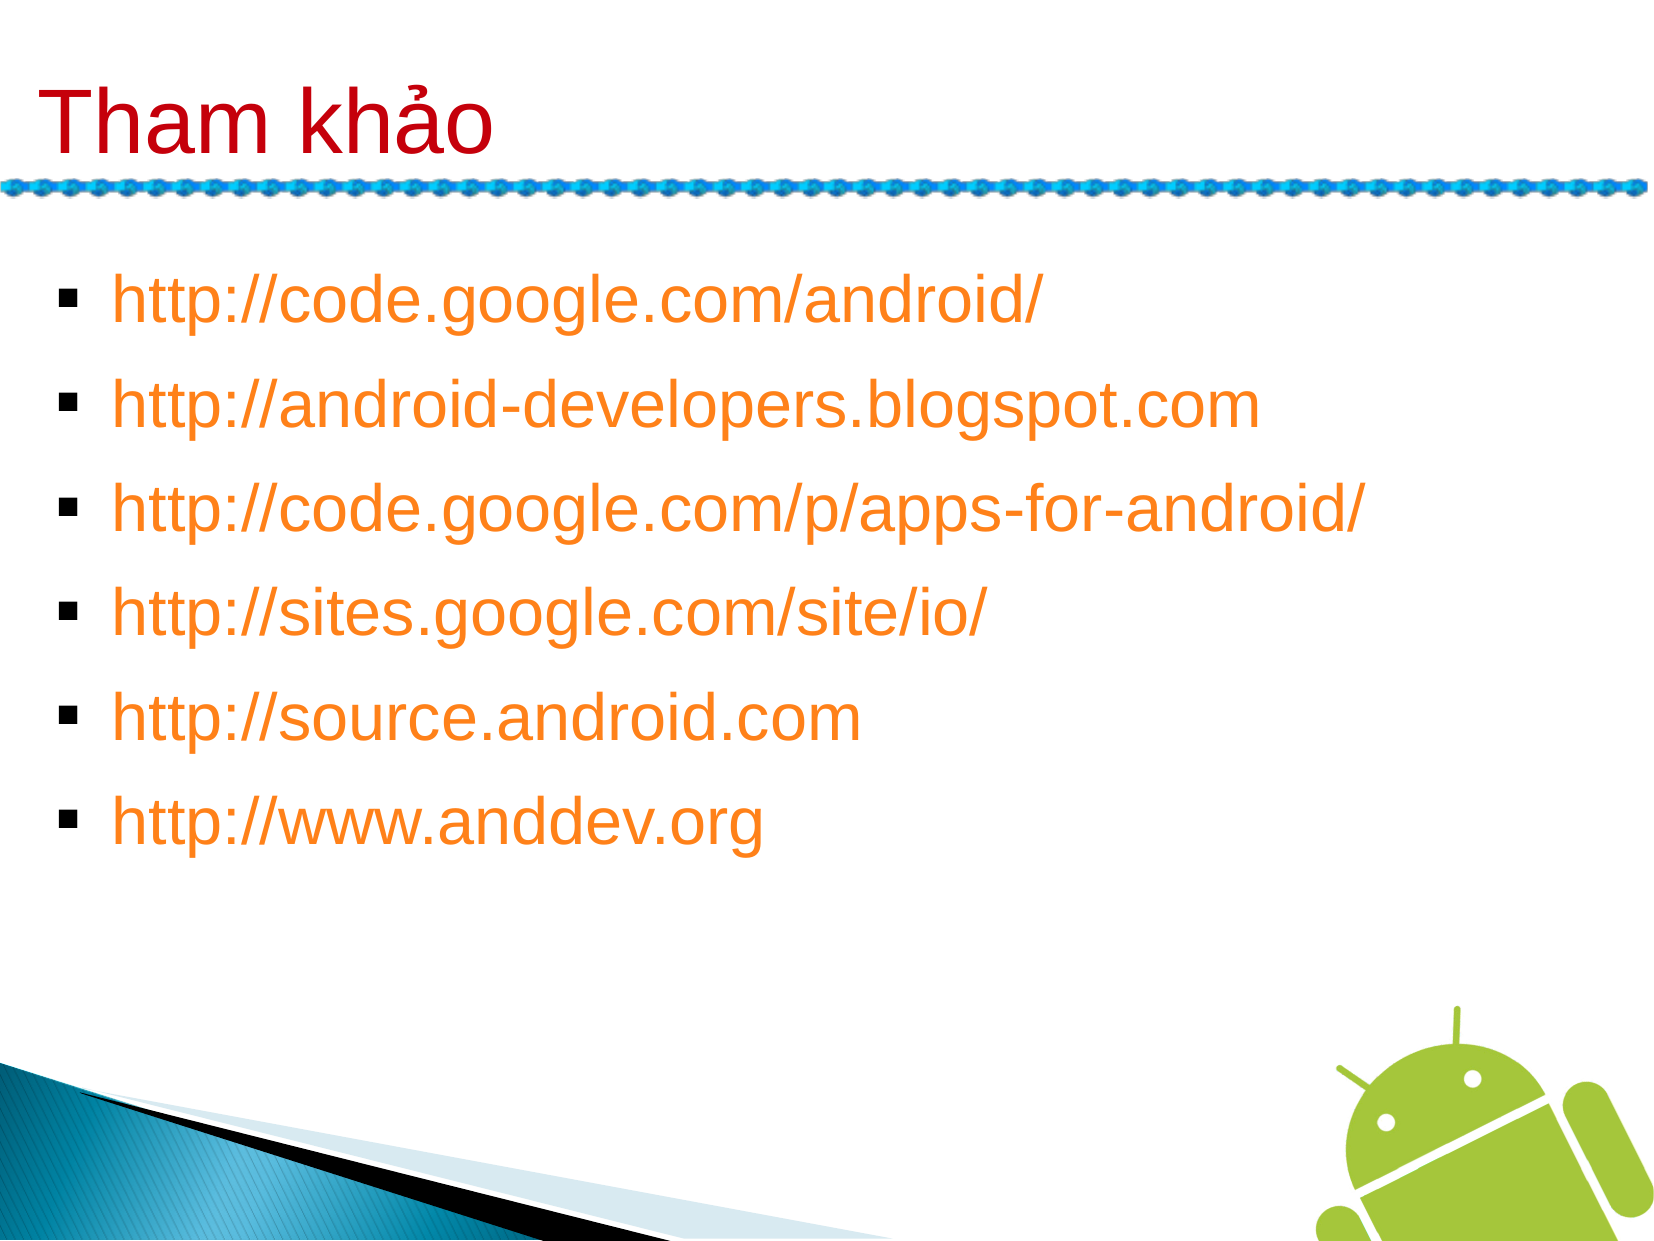

# Tham khảo
http://code.google.com/android/
http://android-developers.blogspot.com
http://code.google.com/p/apps-for-android/
http://sites.google.com/site/io/
http://source.android.com
http://www.anddev.org